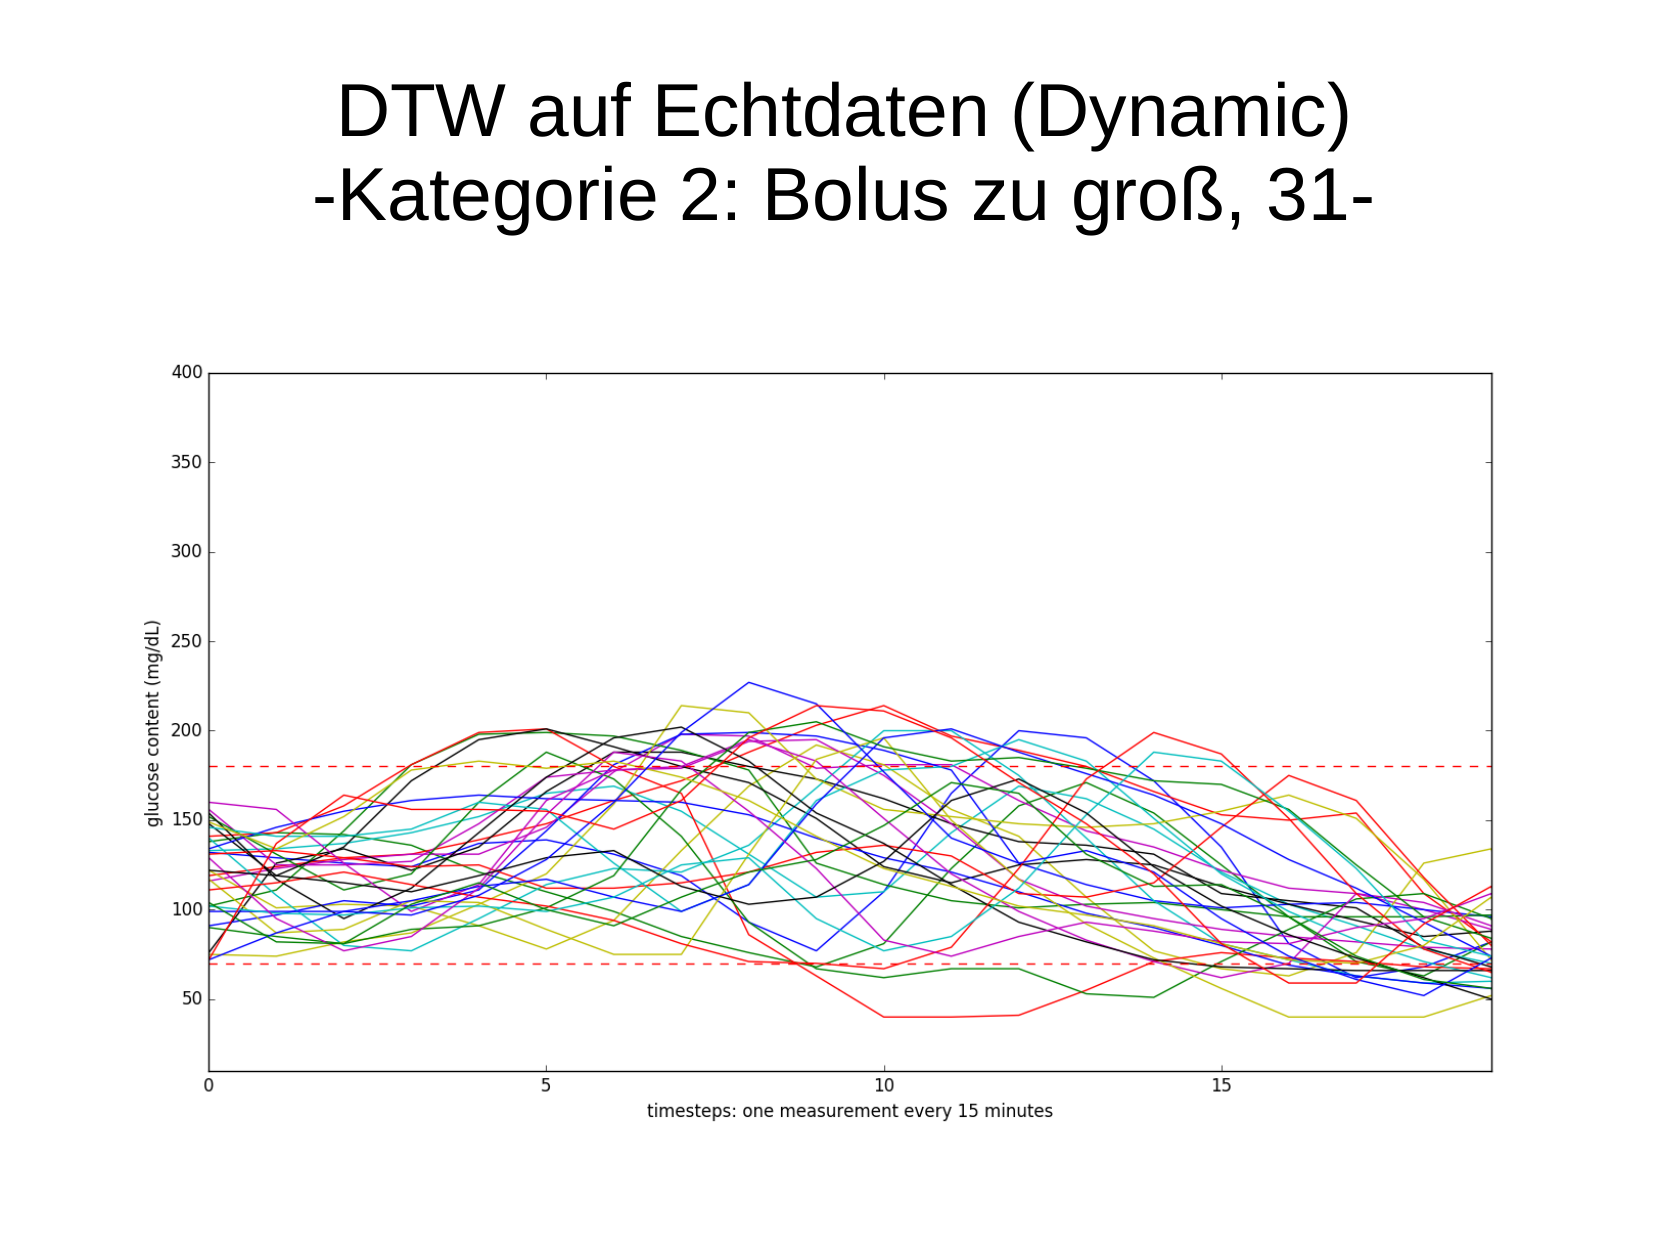

# DTW auf Echtdaten (Dynamic) -Kategorie 2: Bolus zu groß, 31-